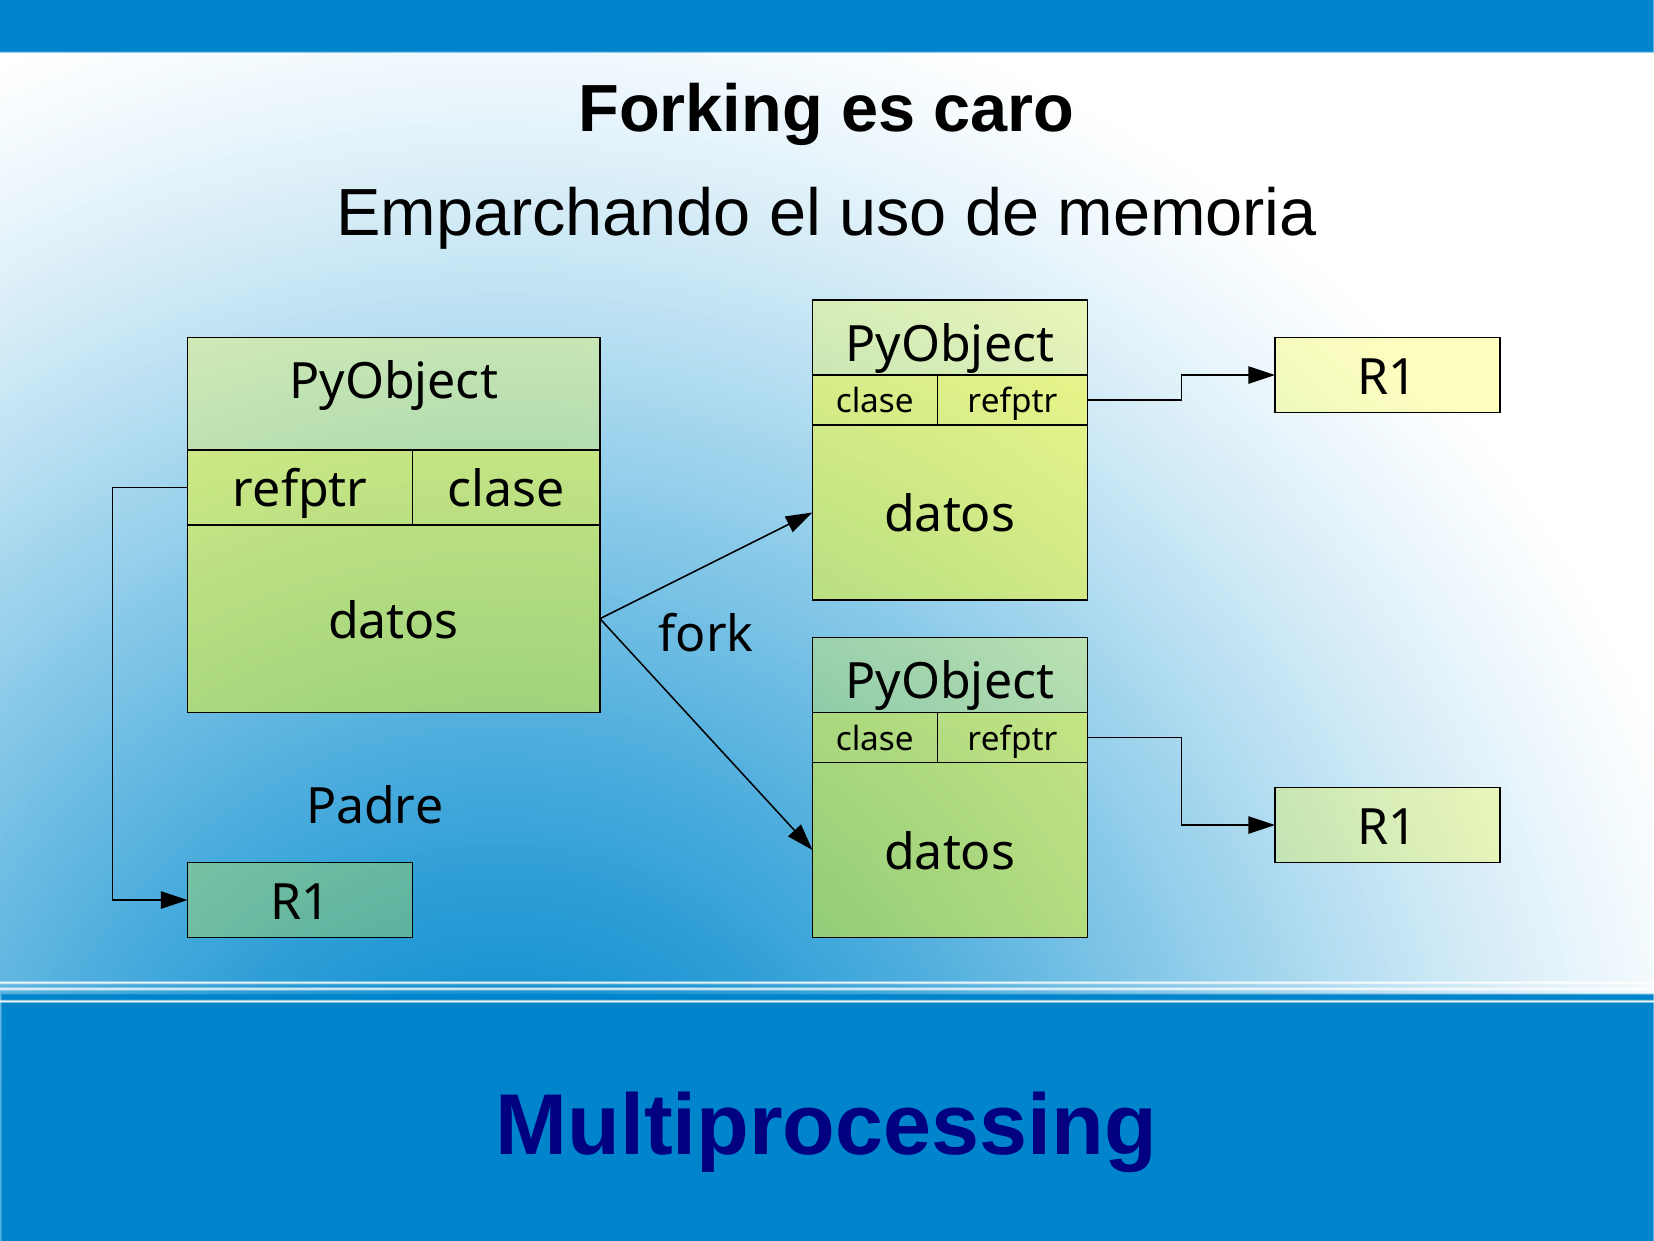

Forking es caro
Emparchando el uso de memoria
PyObject
PyObject
R1
clase
refptr
datos
refptr
clase
datos
PyObject
clase
refptr
Padre
datos
R1
R1
# Multiprocessing